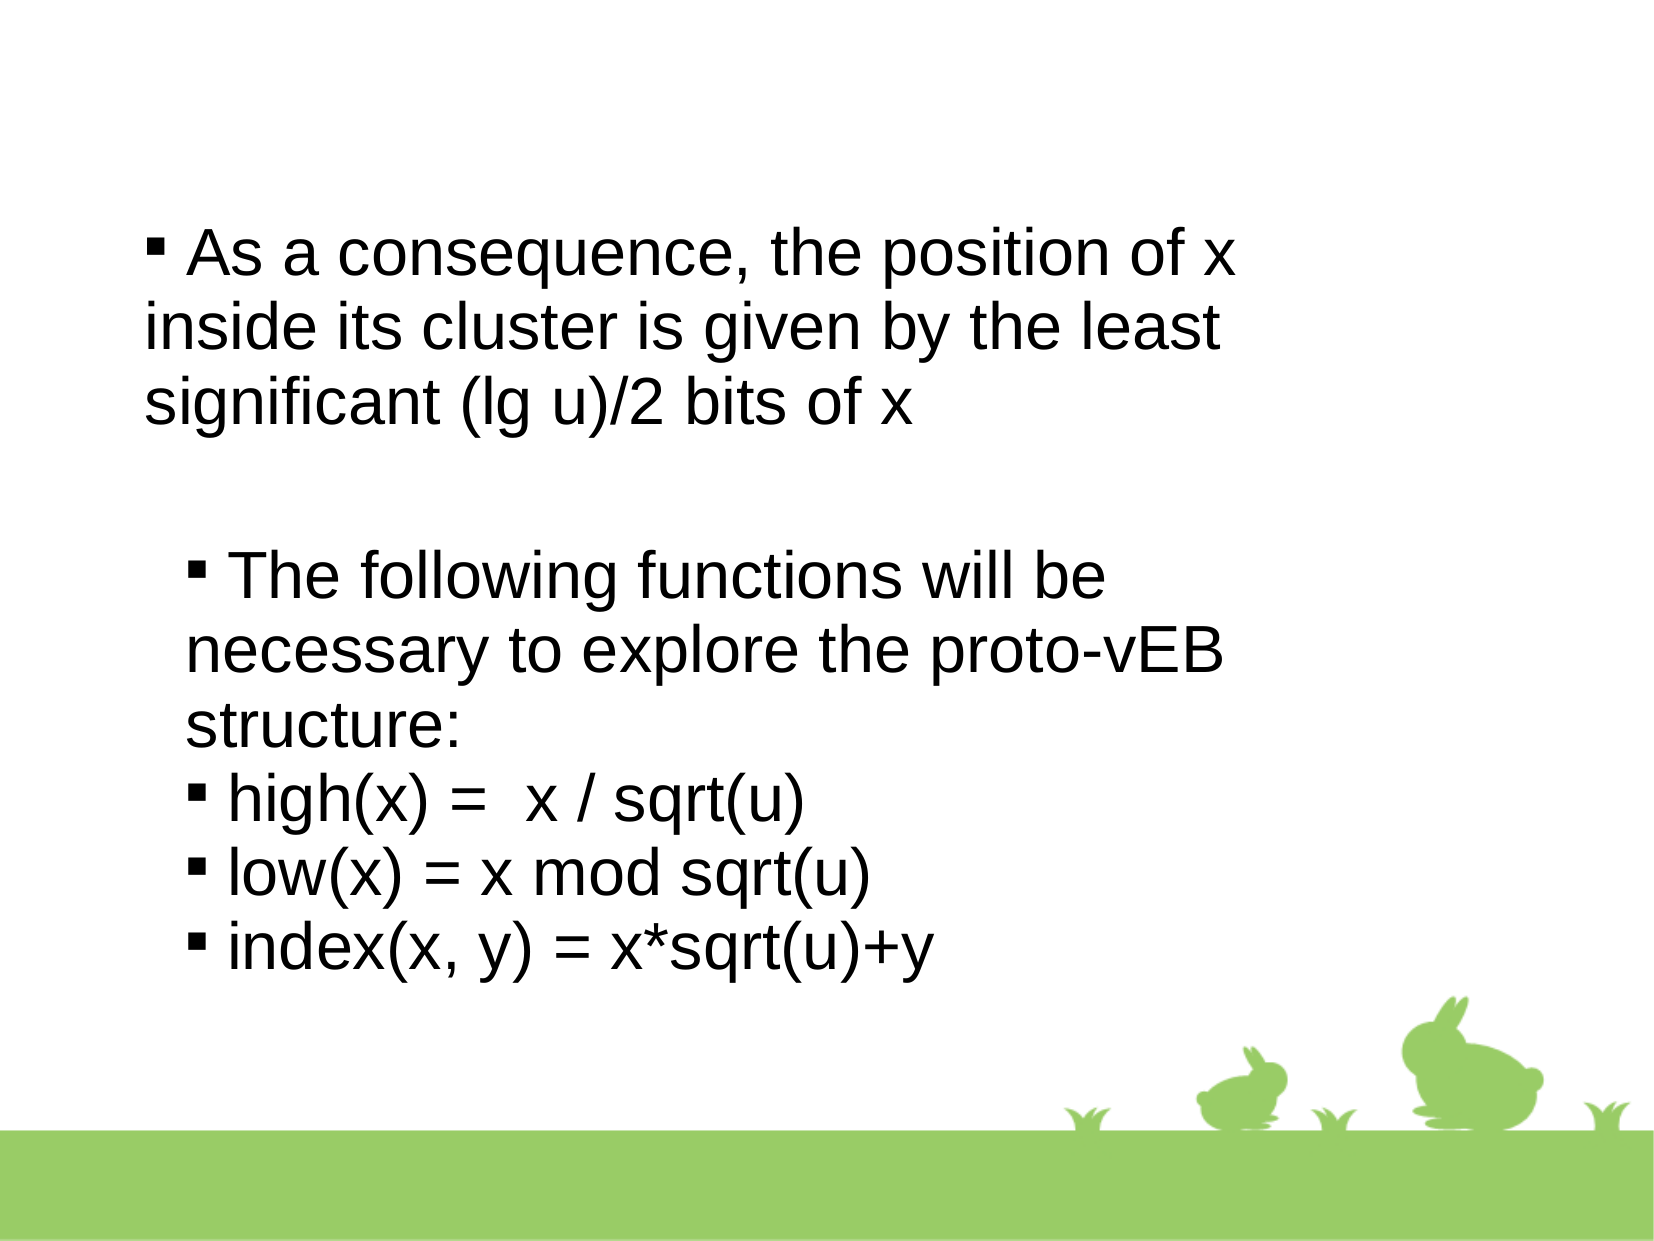

As a consequence, the position of x inside its cluster is given by the least significant (lg u)/2 bits of x
 The following functions will be necessary to explore the proto-vEB structure:
 high(x) = x / sqrt(u)
 low(x) = x mod sqrt(u)
 index(x, y) = x*sqrt(u)+y